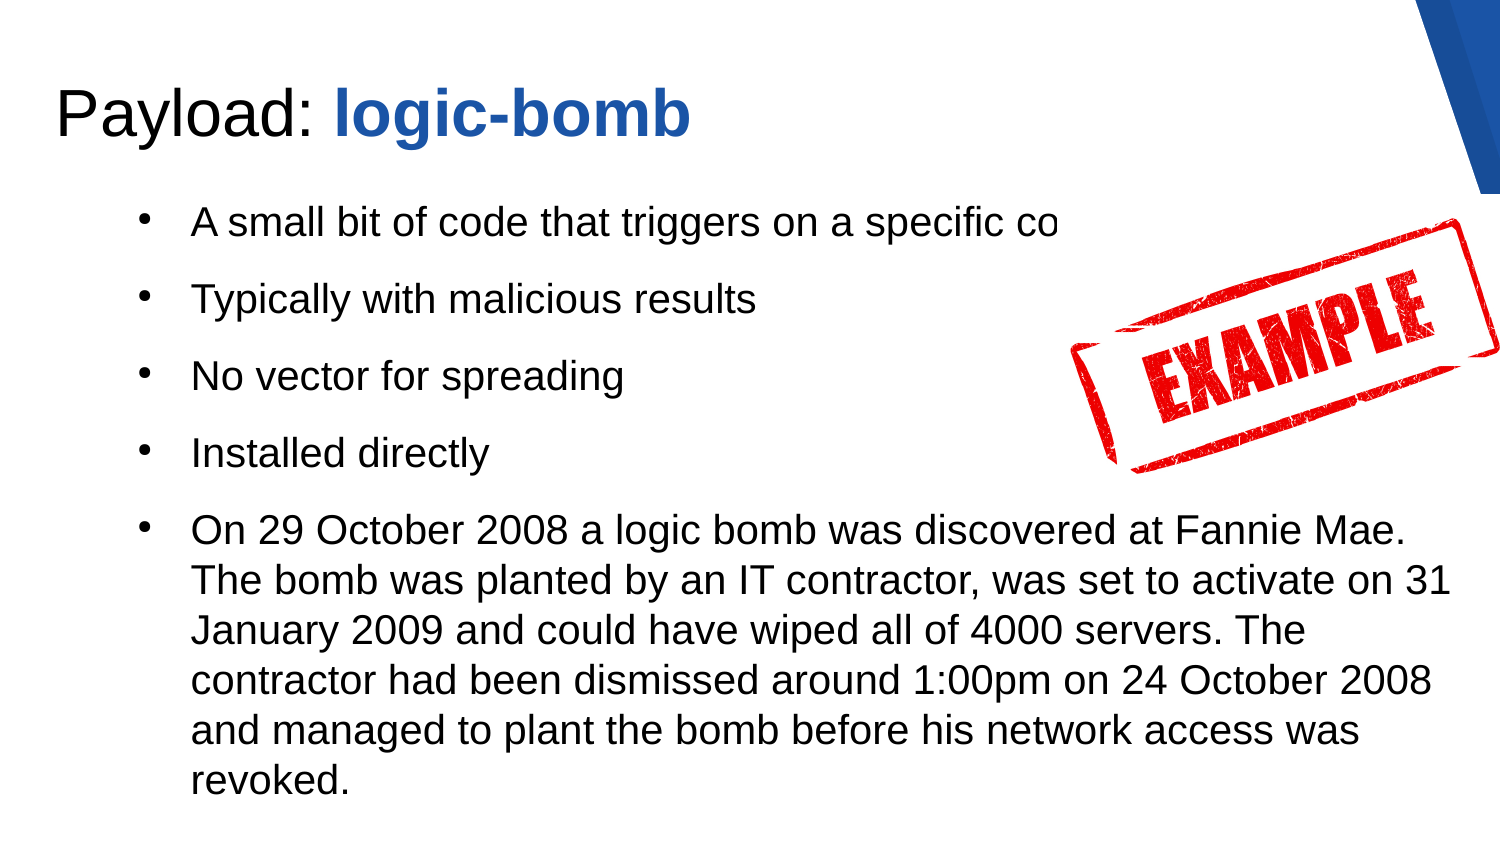

Payload: logic-bomb
# A small bit of code that triggers on a specific condition
Typically with malicious results
No vector for spreading
Installed directly
On 29 October 2008 a logic bomb was discovered at Fannie Mae. The bomb was planted by an IT contractor, was set to activate on 31 January 2009 and could have wiped all of 4000 servers. The contractor had been dismissed around 1:00pm on 24 October 2008 and managed to plant the bomb before his network access was revoked.